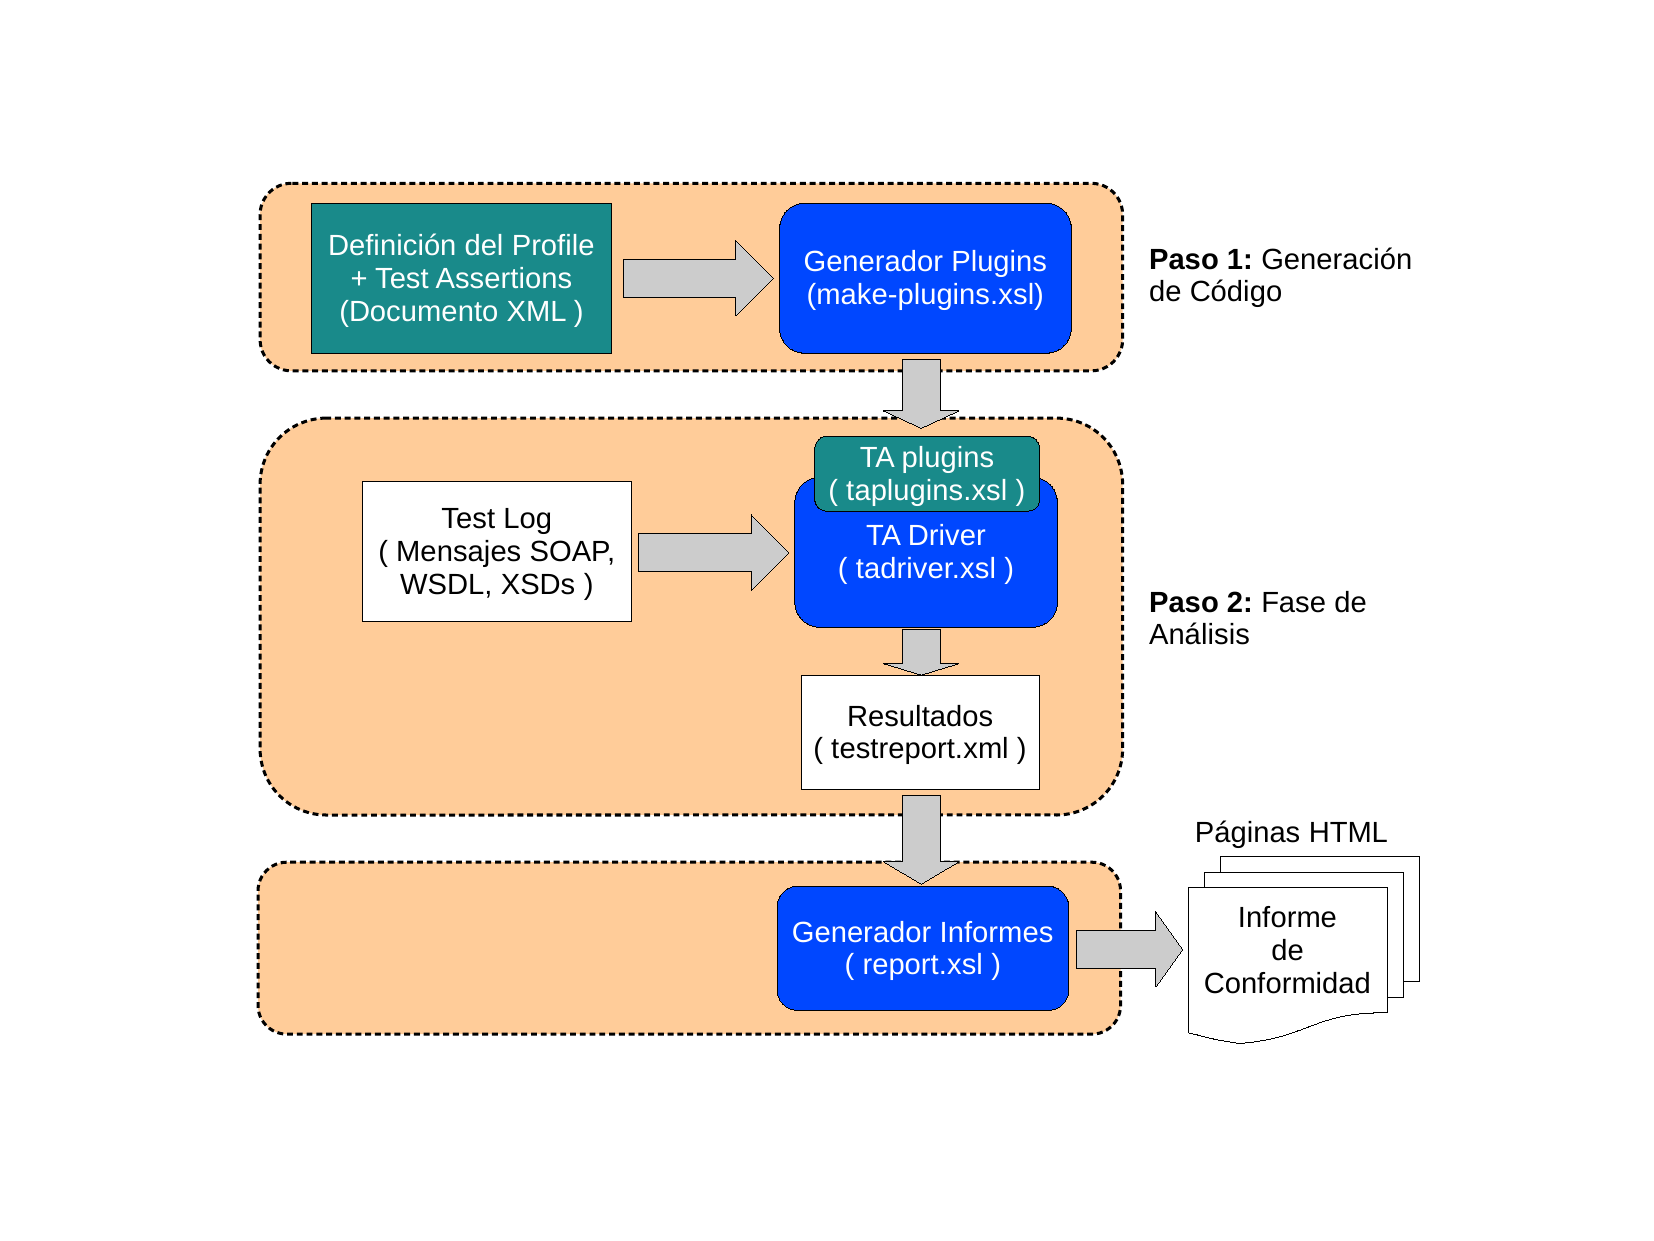

Definición del Profile
+ Test Assertions
(Documento XML )
Generador Plugins
(make-plugins.xsl)
Paso 1: Generación de Código
TA plugins
( taplugins.xsl )
TA Driver
( tadriver.xsl )
Test Log
( Mensajes SOAP,
WSDL, XSDs )
Paso 2: Fase de Análisis
Resultados
( testreport.xml )
Páginas HTML
Informe
de
Conformidad
Generador Informes
( report.xsl )